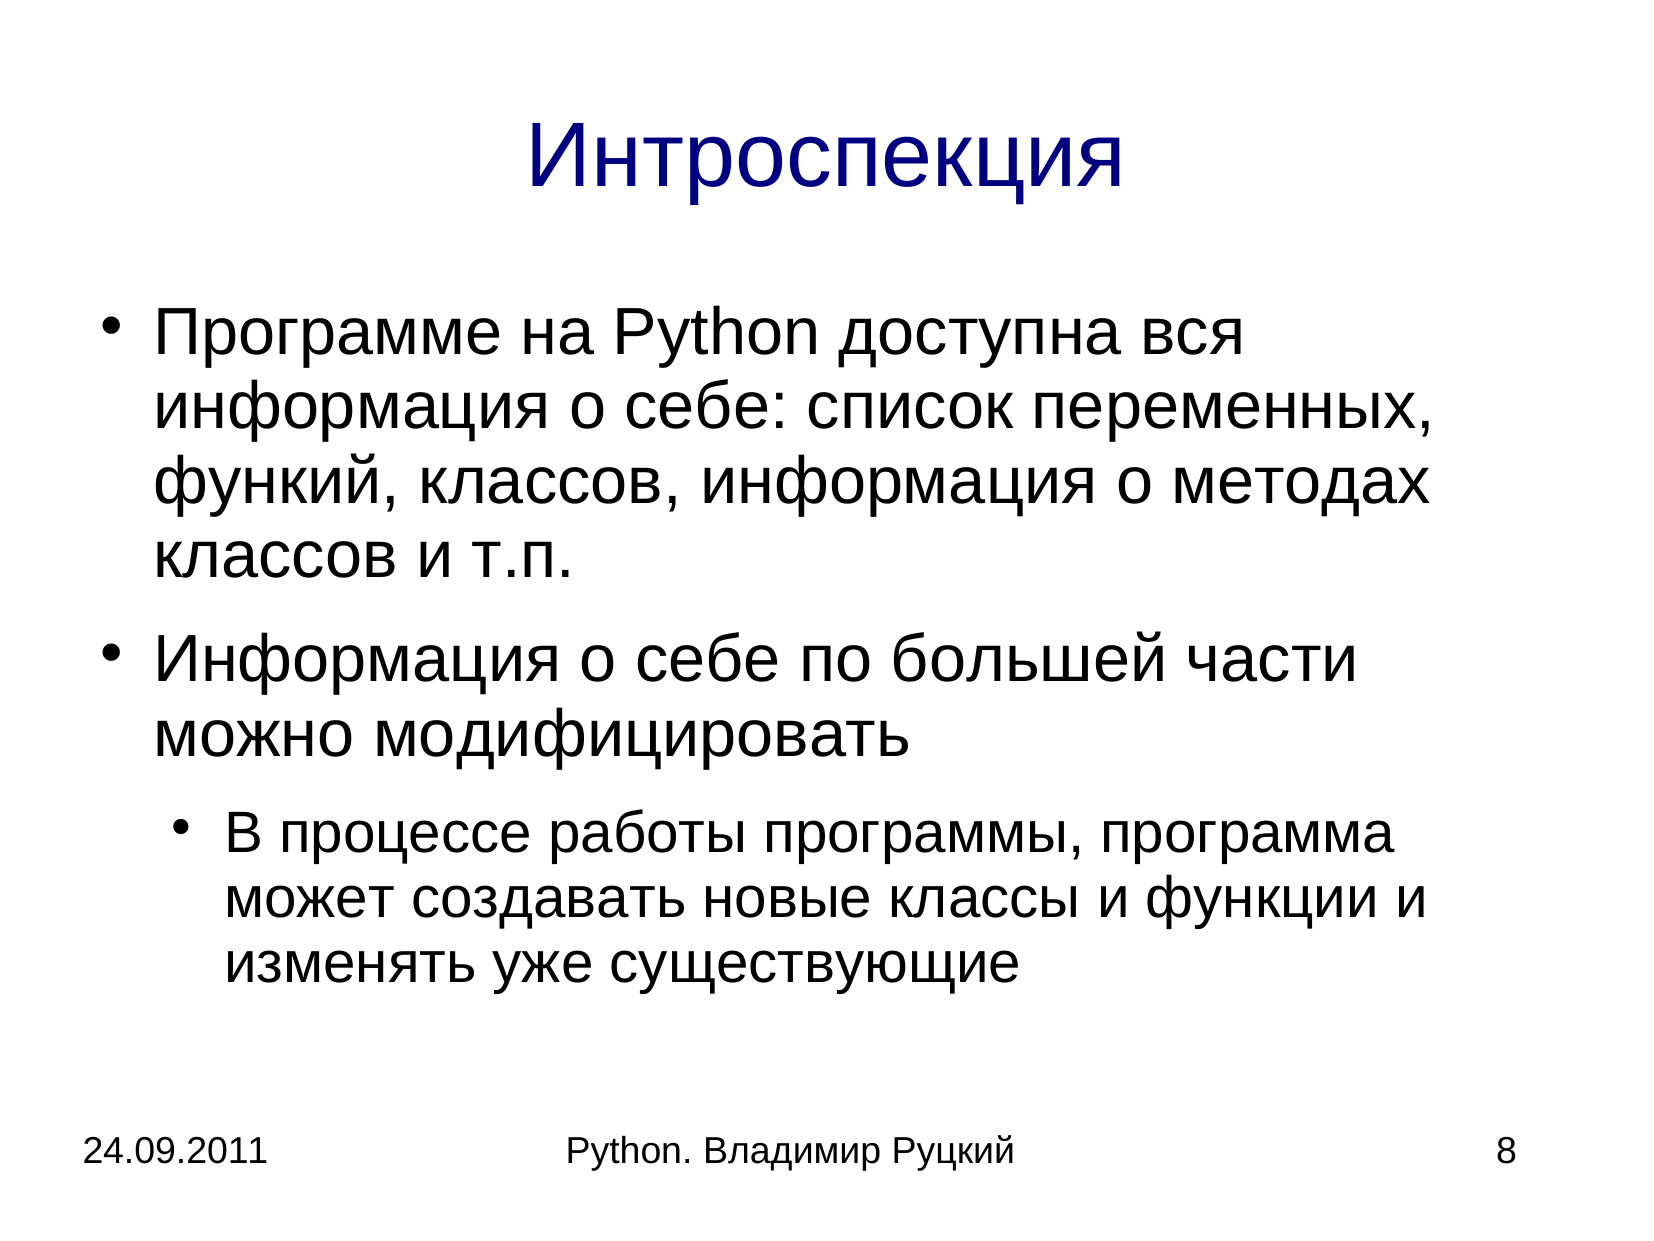

# Интроспекция
Программе на Python доступна вся информация о себе: список переменных, функий, классов, информация о методах классов и т.п.
Информация о себе по большей части можно модифицировать
В процессе работы программы, программа может создавать новые классы и функции и изменять уже существующие
24.09.2011
Python. Владимир Руцкий
8